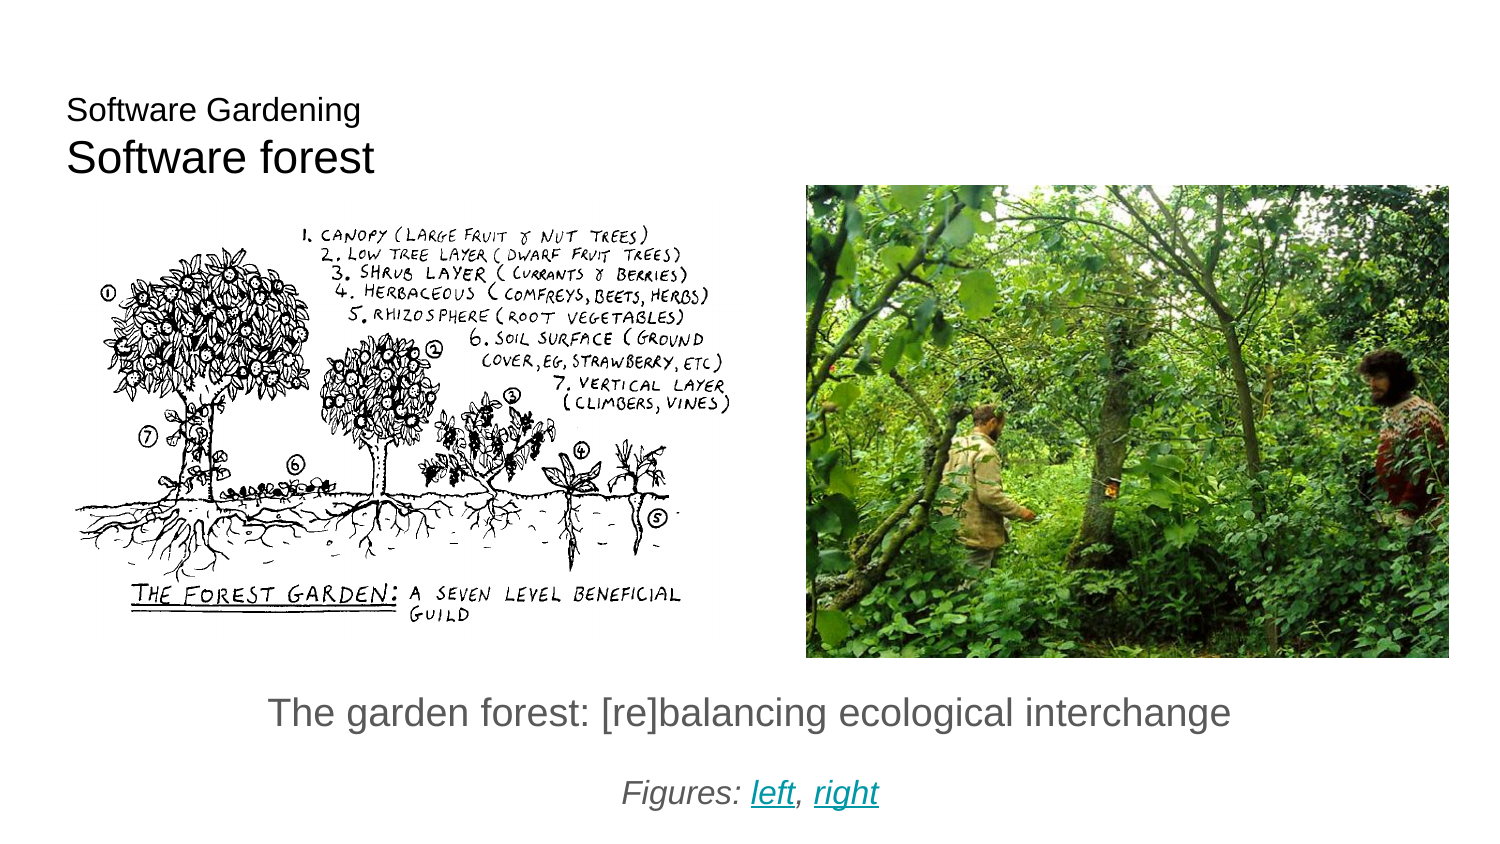

Software Gardening
Software forest
# The garden forest: [re]balancing ecological interchange
Figures: left, right